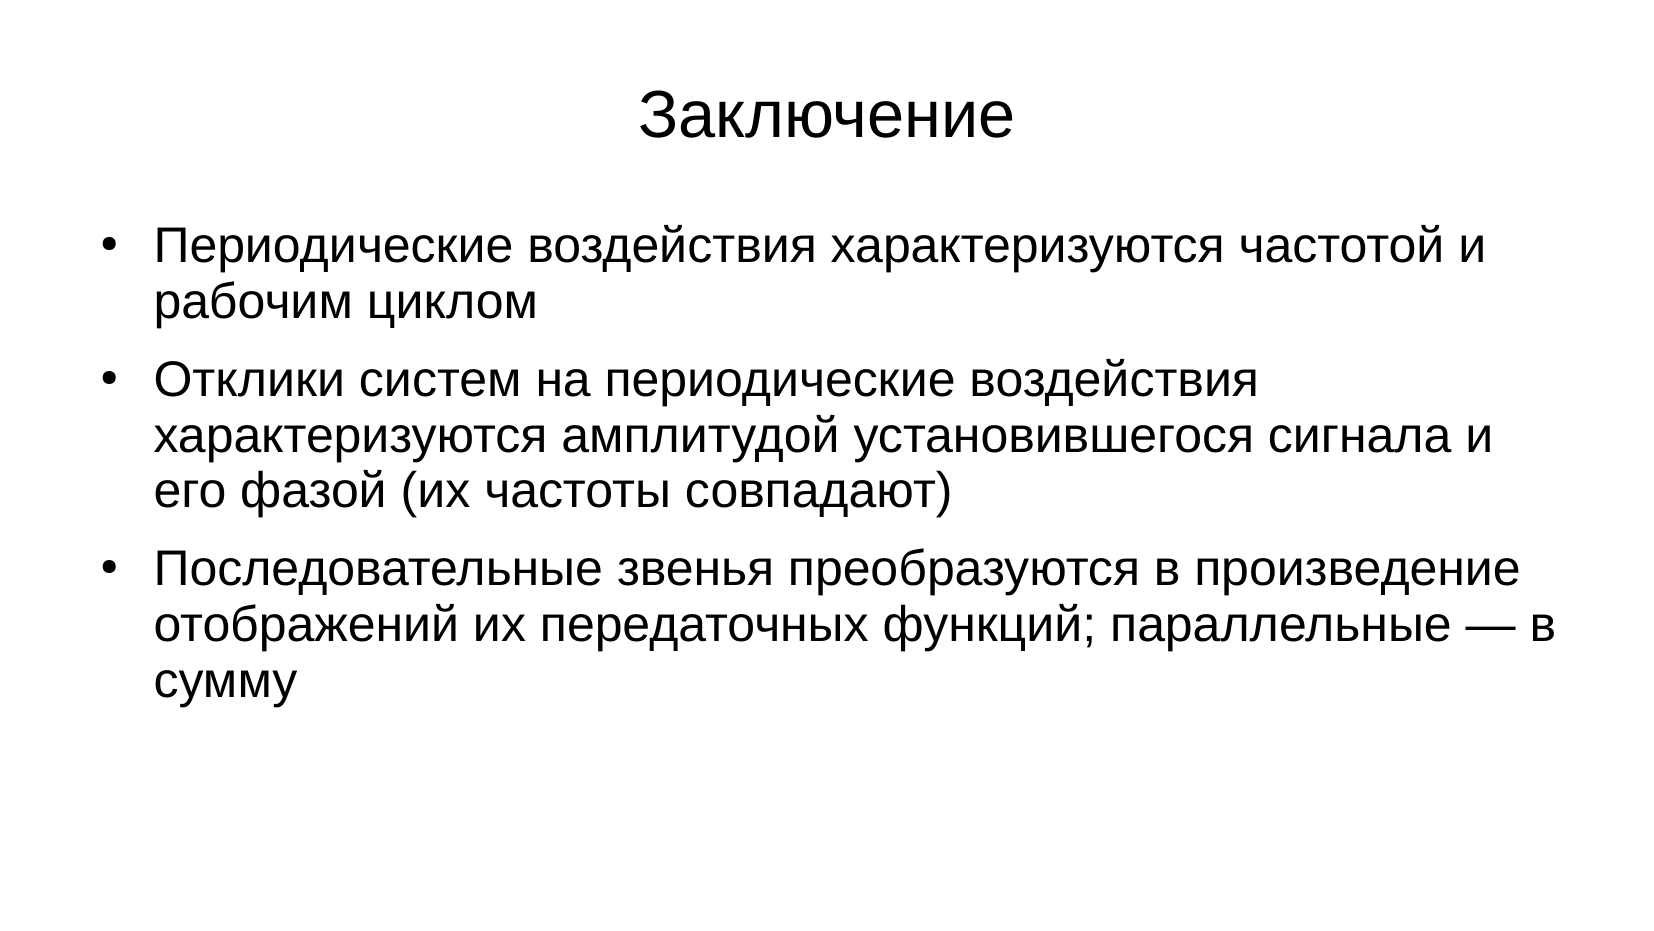

# Заключение
Периодические воздействия характеризуются частотой и рабочим циклом
Отклики систем на периодические воздействия характеризуются амплитудой установившегося сигнала и его фазой (их частоты совпадают)
Последовательные звенья преобразуются в произведение отображений их передаточных функций; параллельные — в сумму